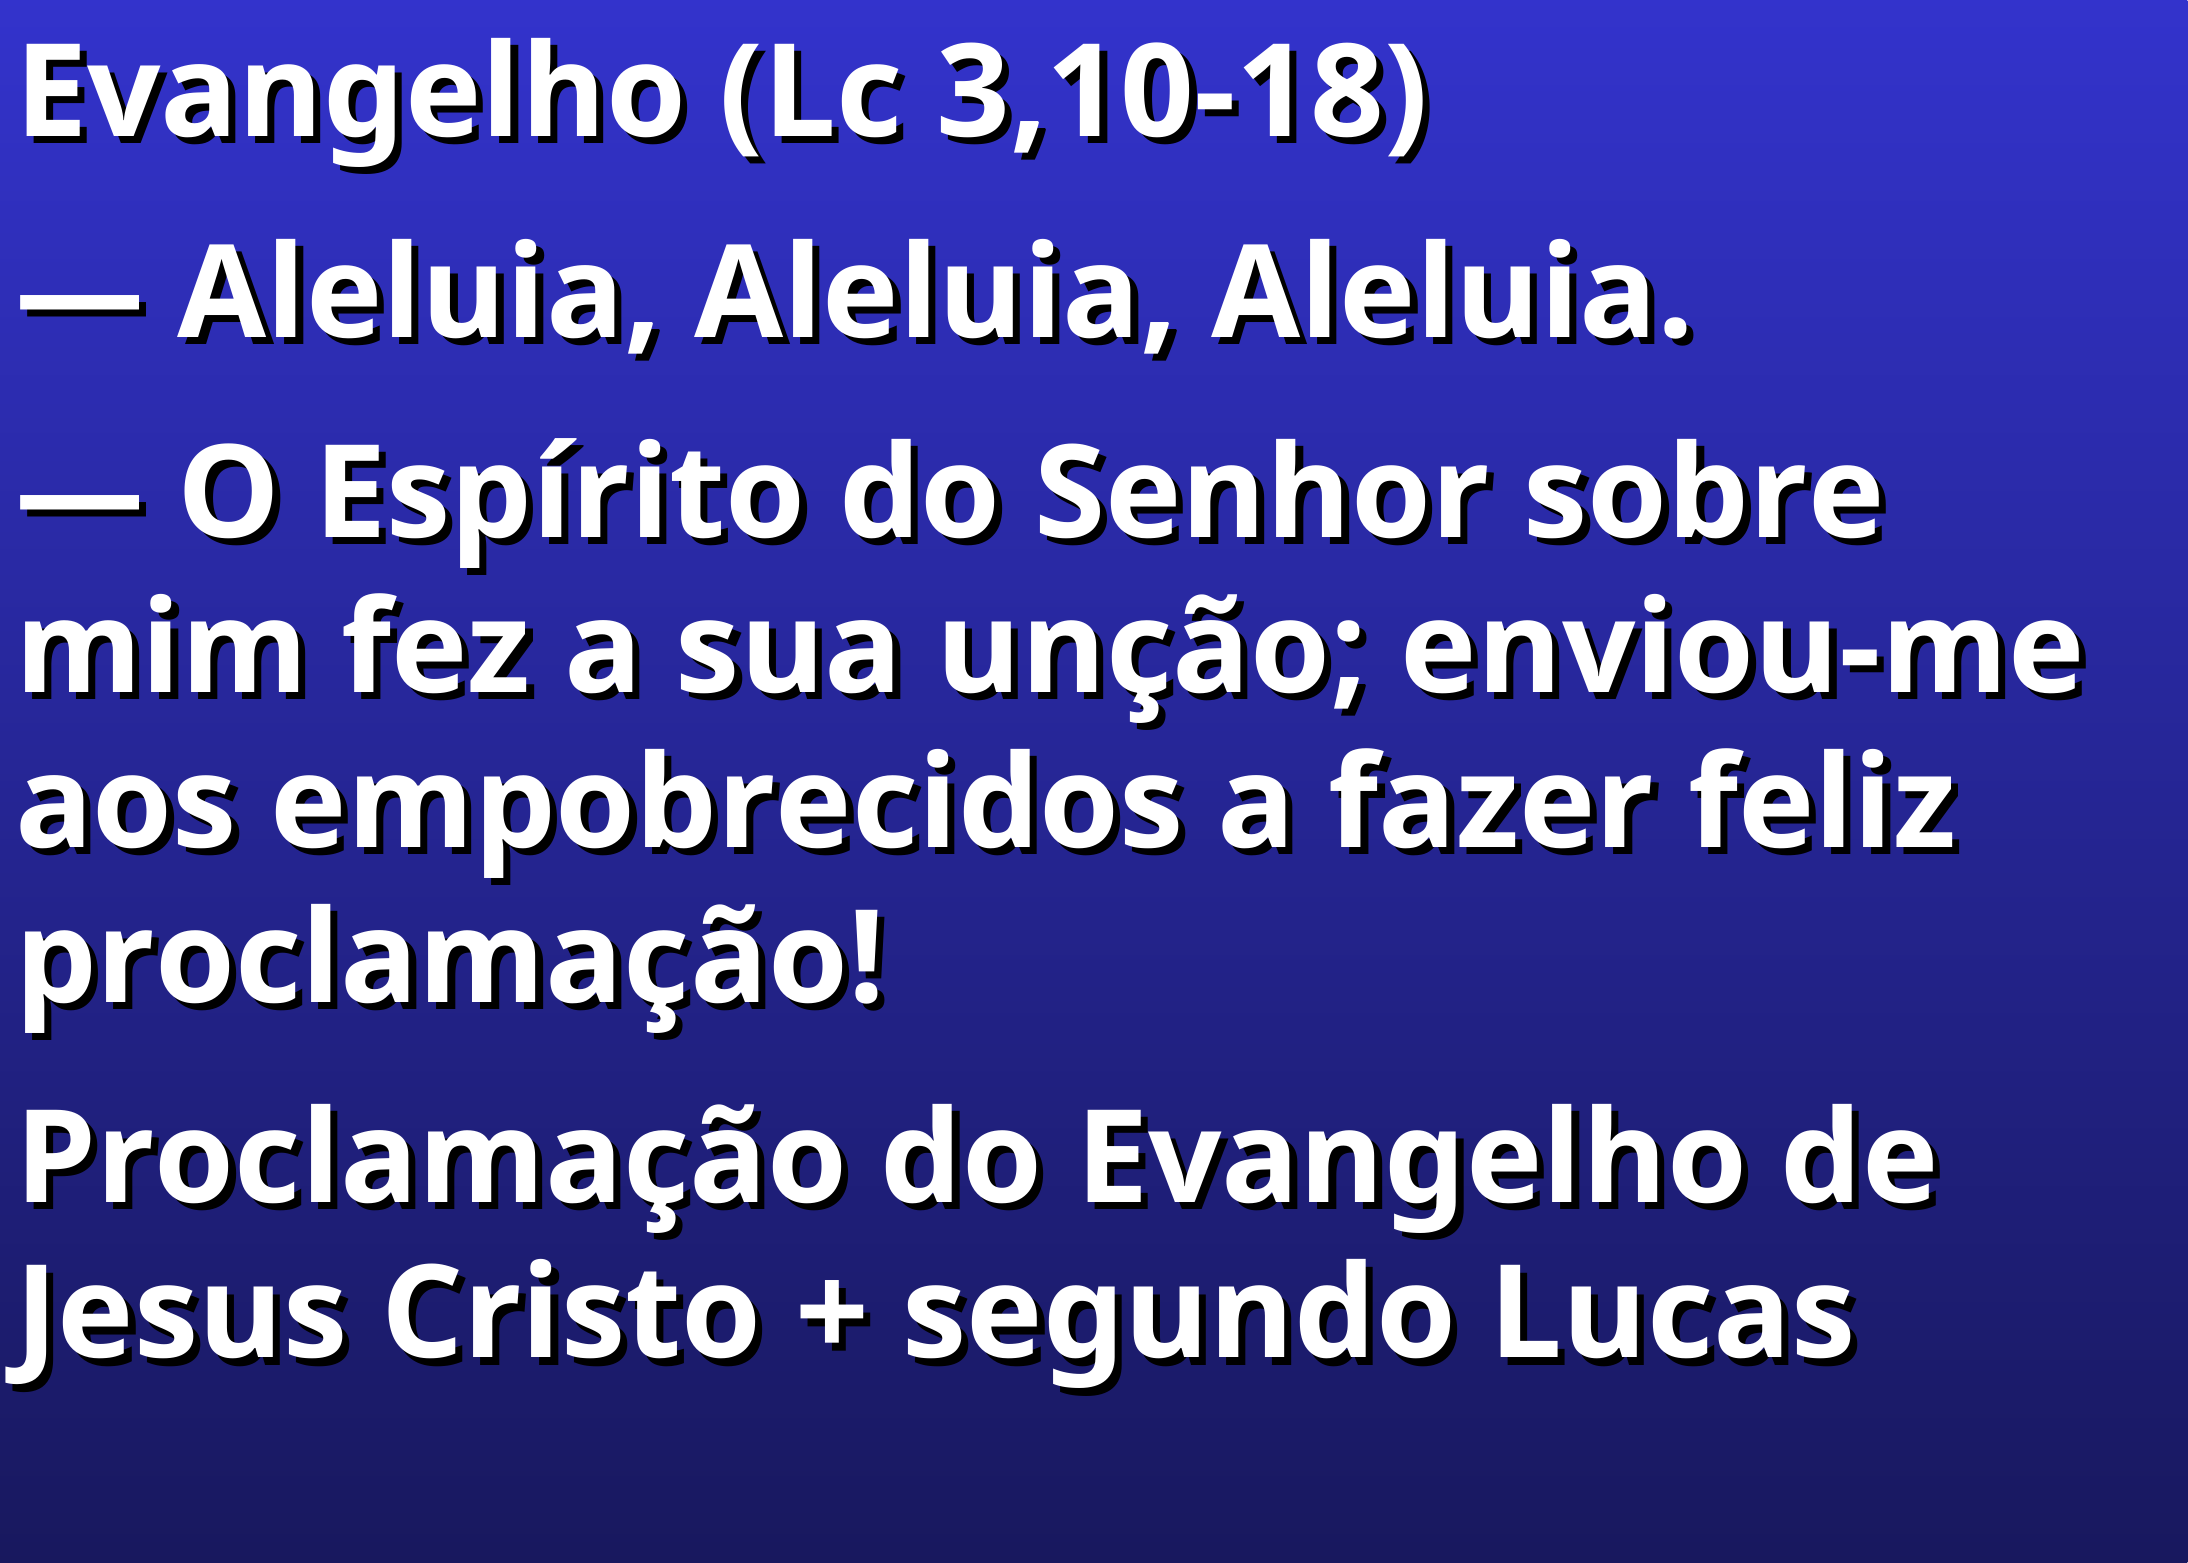

Evangelho (Lc 3,10-18)
— Aleluia, Aleluia, Aleluia.
— O Espírito do Senhor sobre mim fez a sua unção; enviou-me aos empobrecidos a fazer feliz proclamação!
Proclamação do Evangelho de Jesus Cristo + segundo Lucas